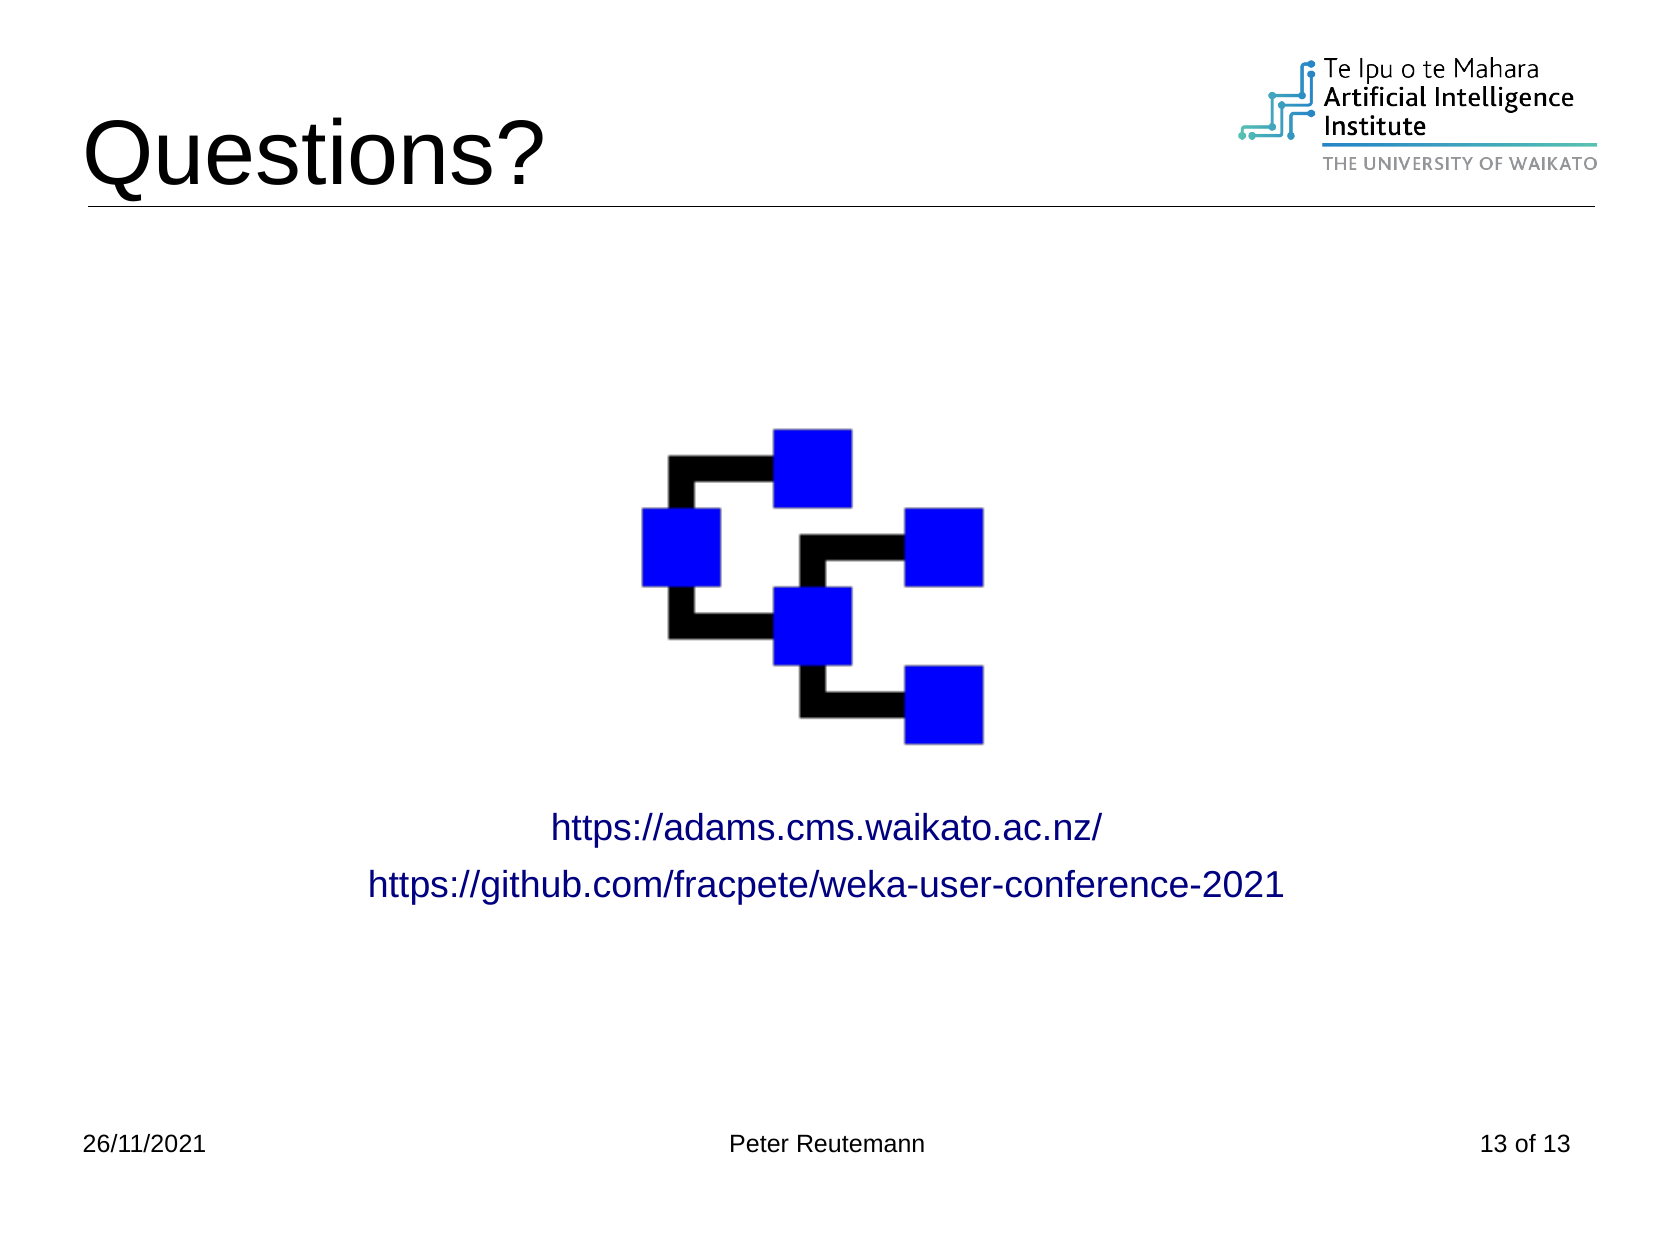

# Questions?
https://adams.cms.waikato.ac.nz/
https://github.com/fracpete/weka-user-conference-2021
26/11/2021
Peter Reutemann
13